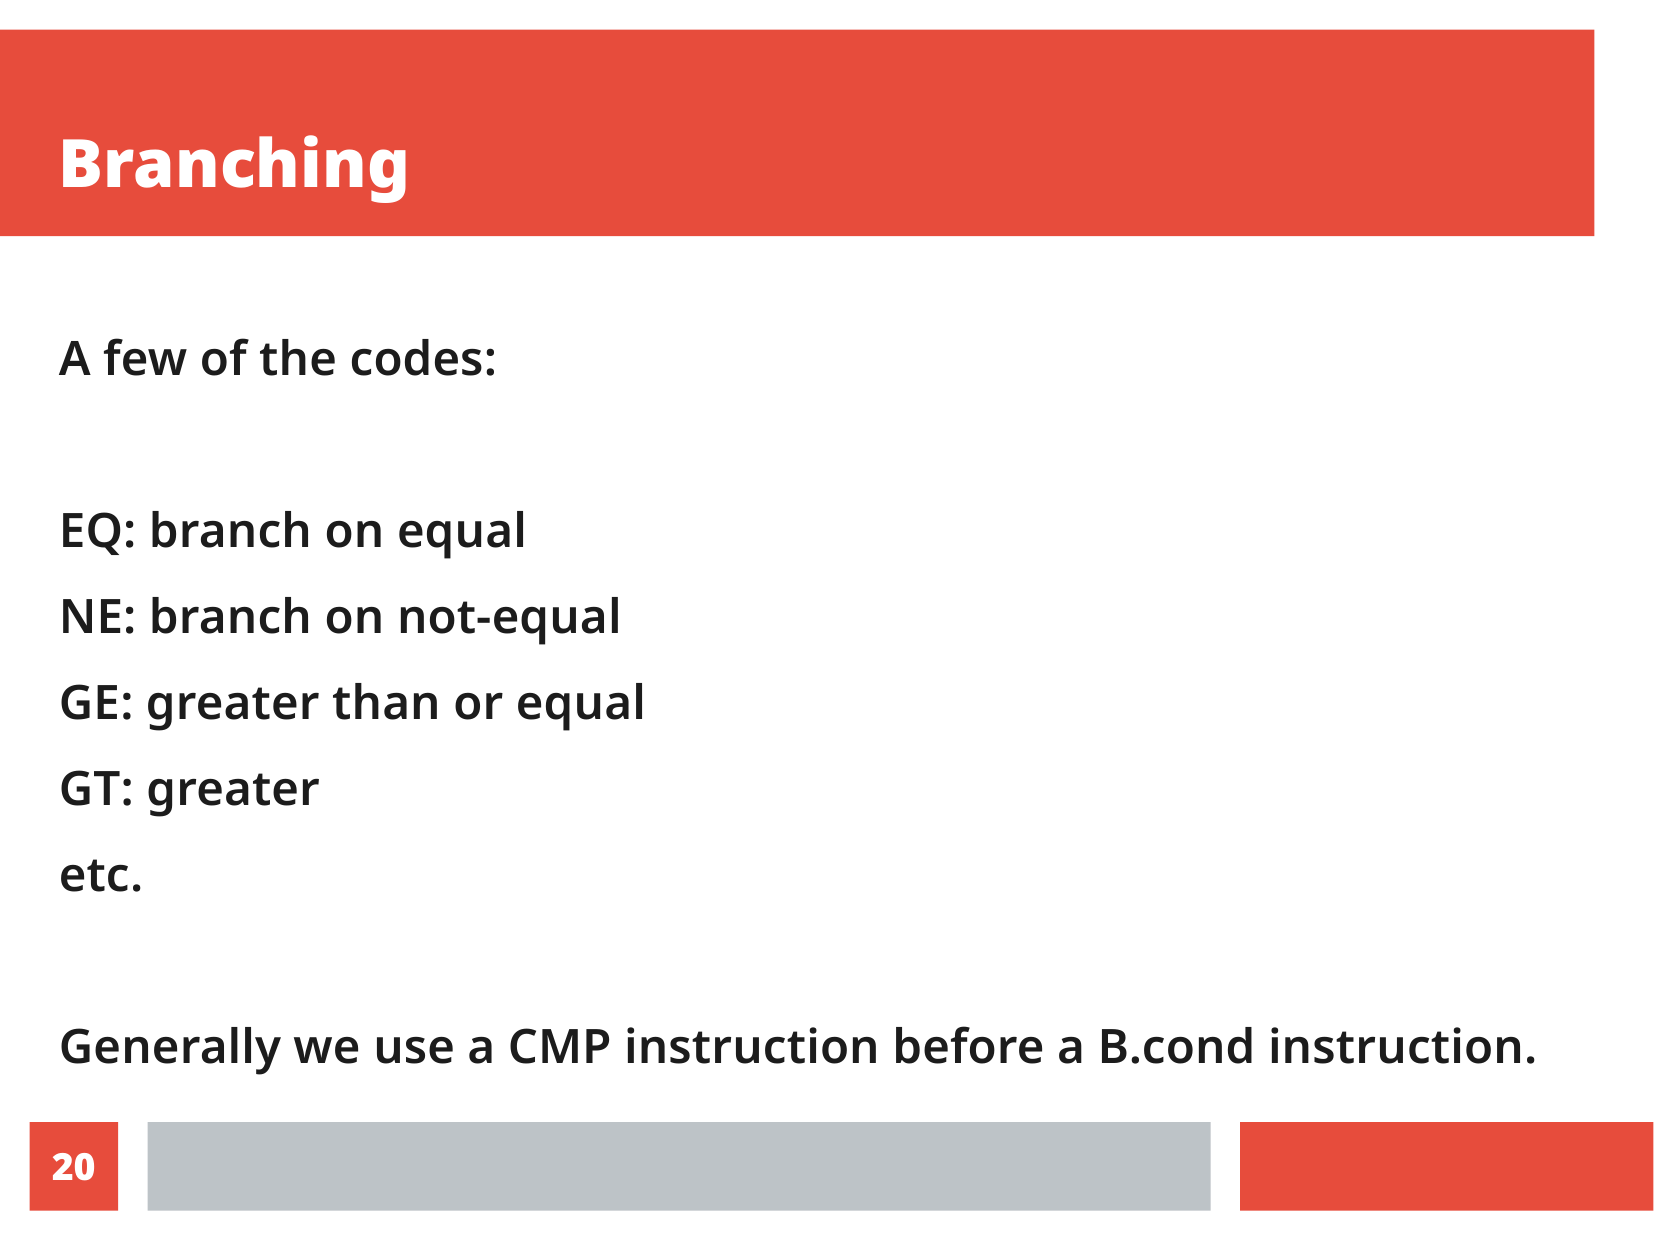

# Branching
A few of the codes:
EQ: branch on equal
NE: branch on not-equal
GE: greater than or equal
GT: greater
etc.
Generally we use a CMP instruction before a B.cond instruction.
20